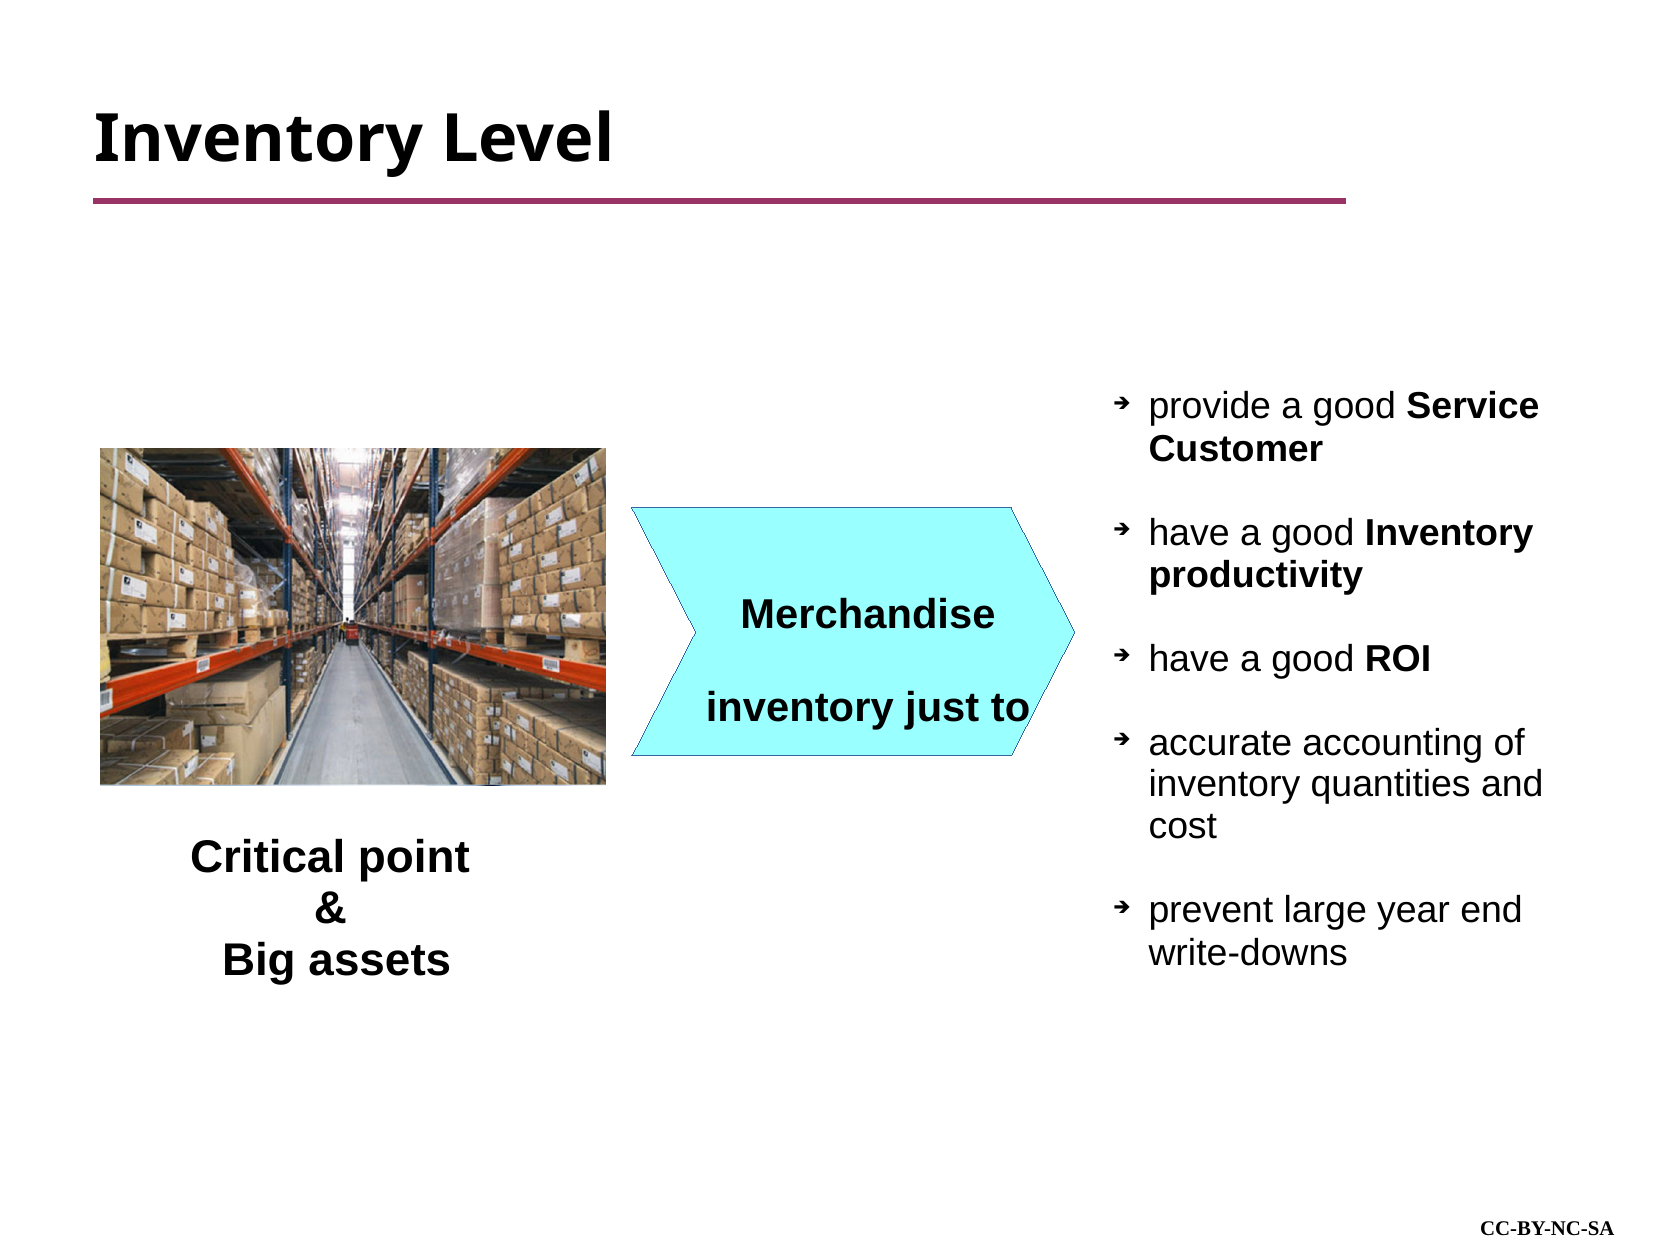

# Inventory Level
provide a good Service Customer
have a good Inventory productivity
have a good ROI
accurate accounting of inventory quantities and cost
prevent large year end write-downs
Merchandise inventory just to
Critical point
&
Big assets